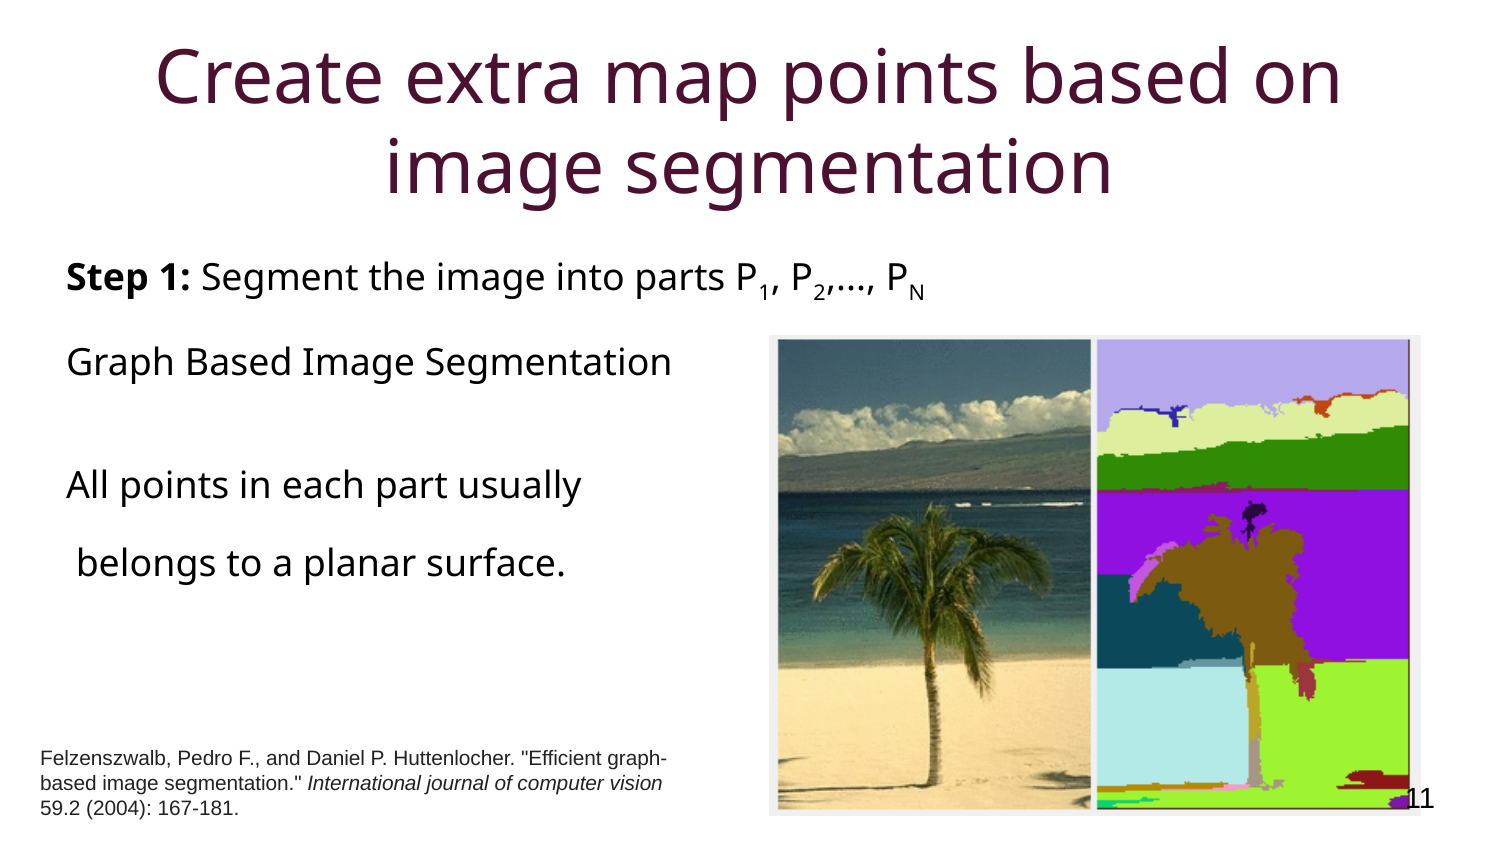

# Create extra map points based on image segmentation
Step 1: Segment the image into parts P1, P2,..., PN
Graph Based Image Segmentation
All points in each part usually
 belongs to a planar surface.
Felzenszwalb, Pedro F., and Daniel P. Huttenlocher. "Efficient graph-based image segmentation." International journal of computer vision 59.2 (2004): 167-181.